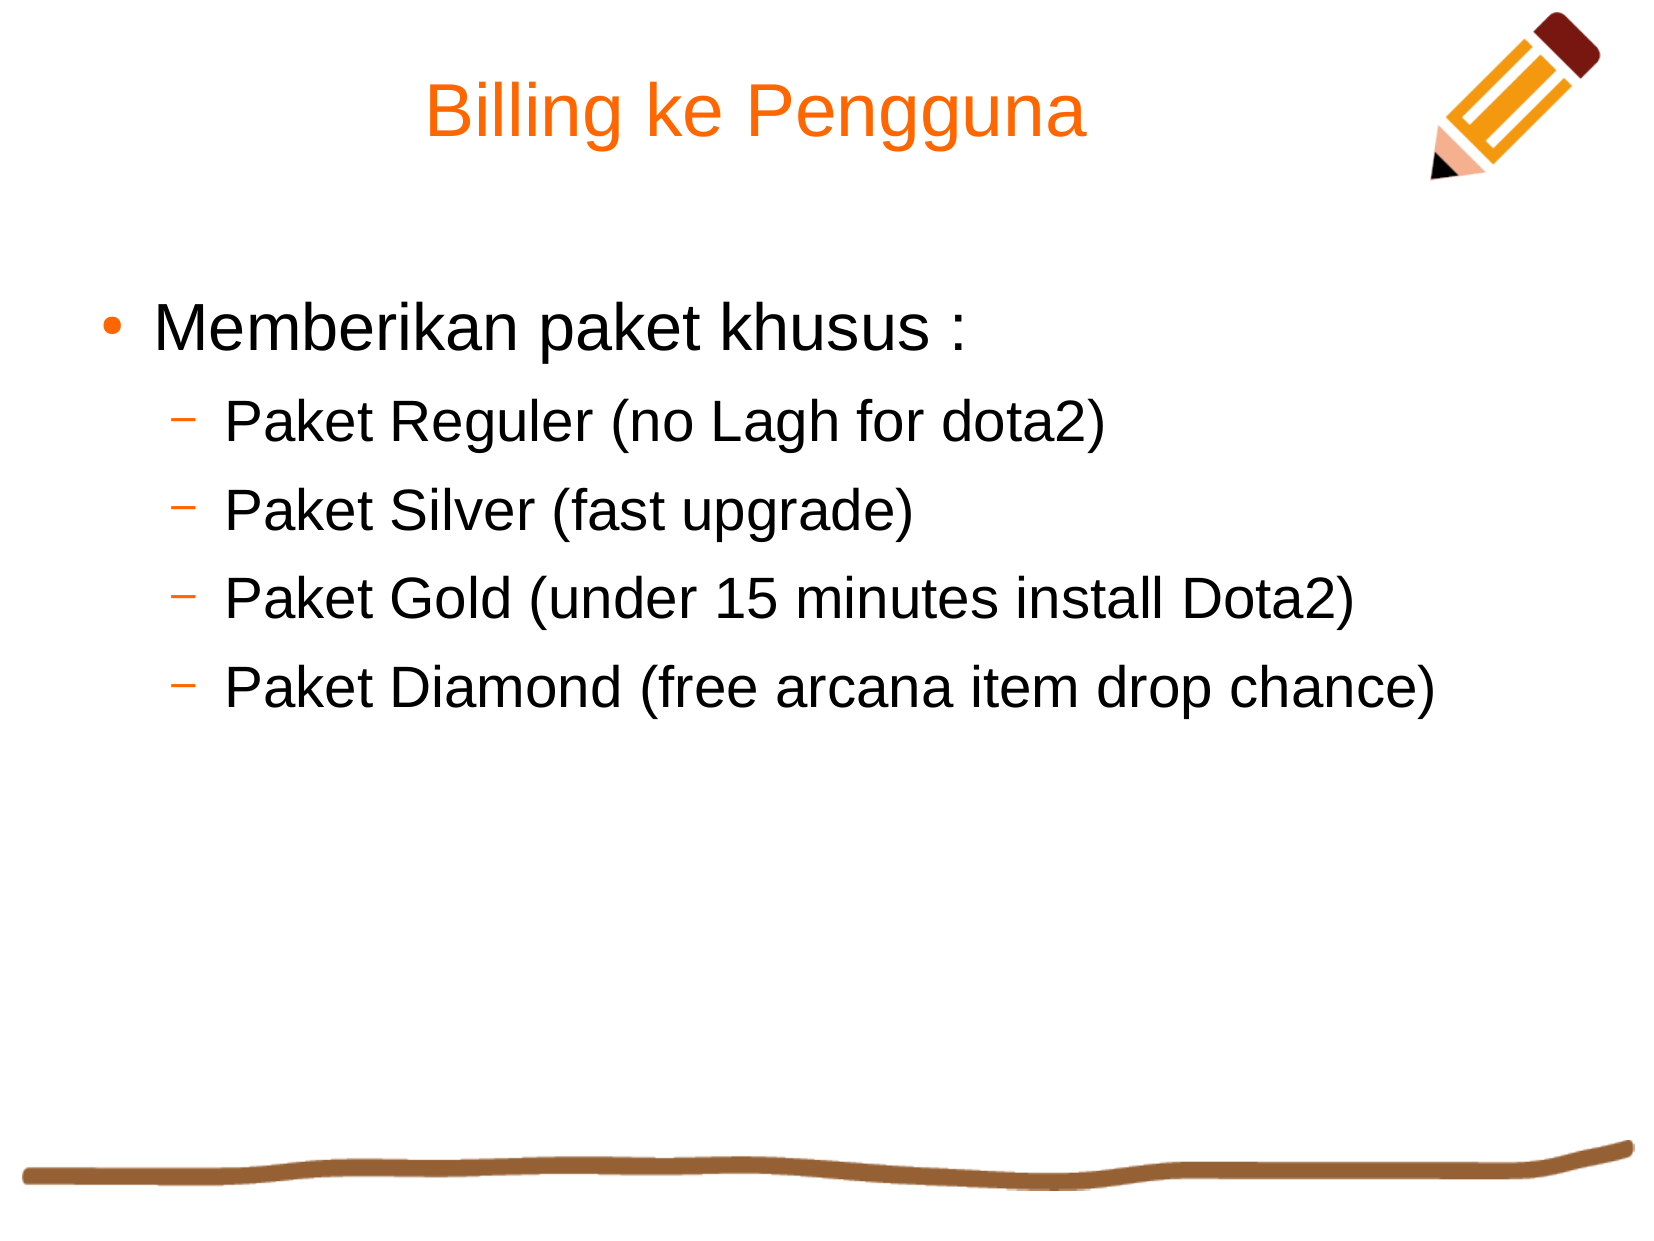

# Billing ke Pengguna
Memberikan paket khusus :
Paket Reguler (no Lagh for dota2)
Paket Silver (fast upgrade)
Paket Gold (under 15 minutes install Dota2)
Paket Diamond (free arcana item drop chance)